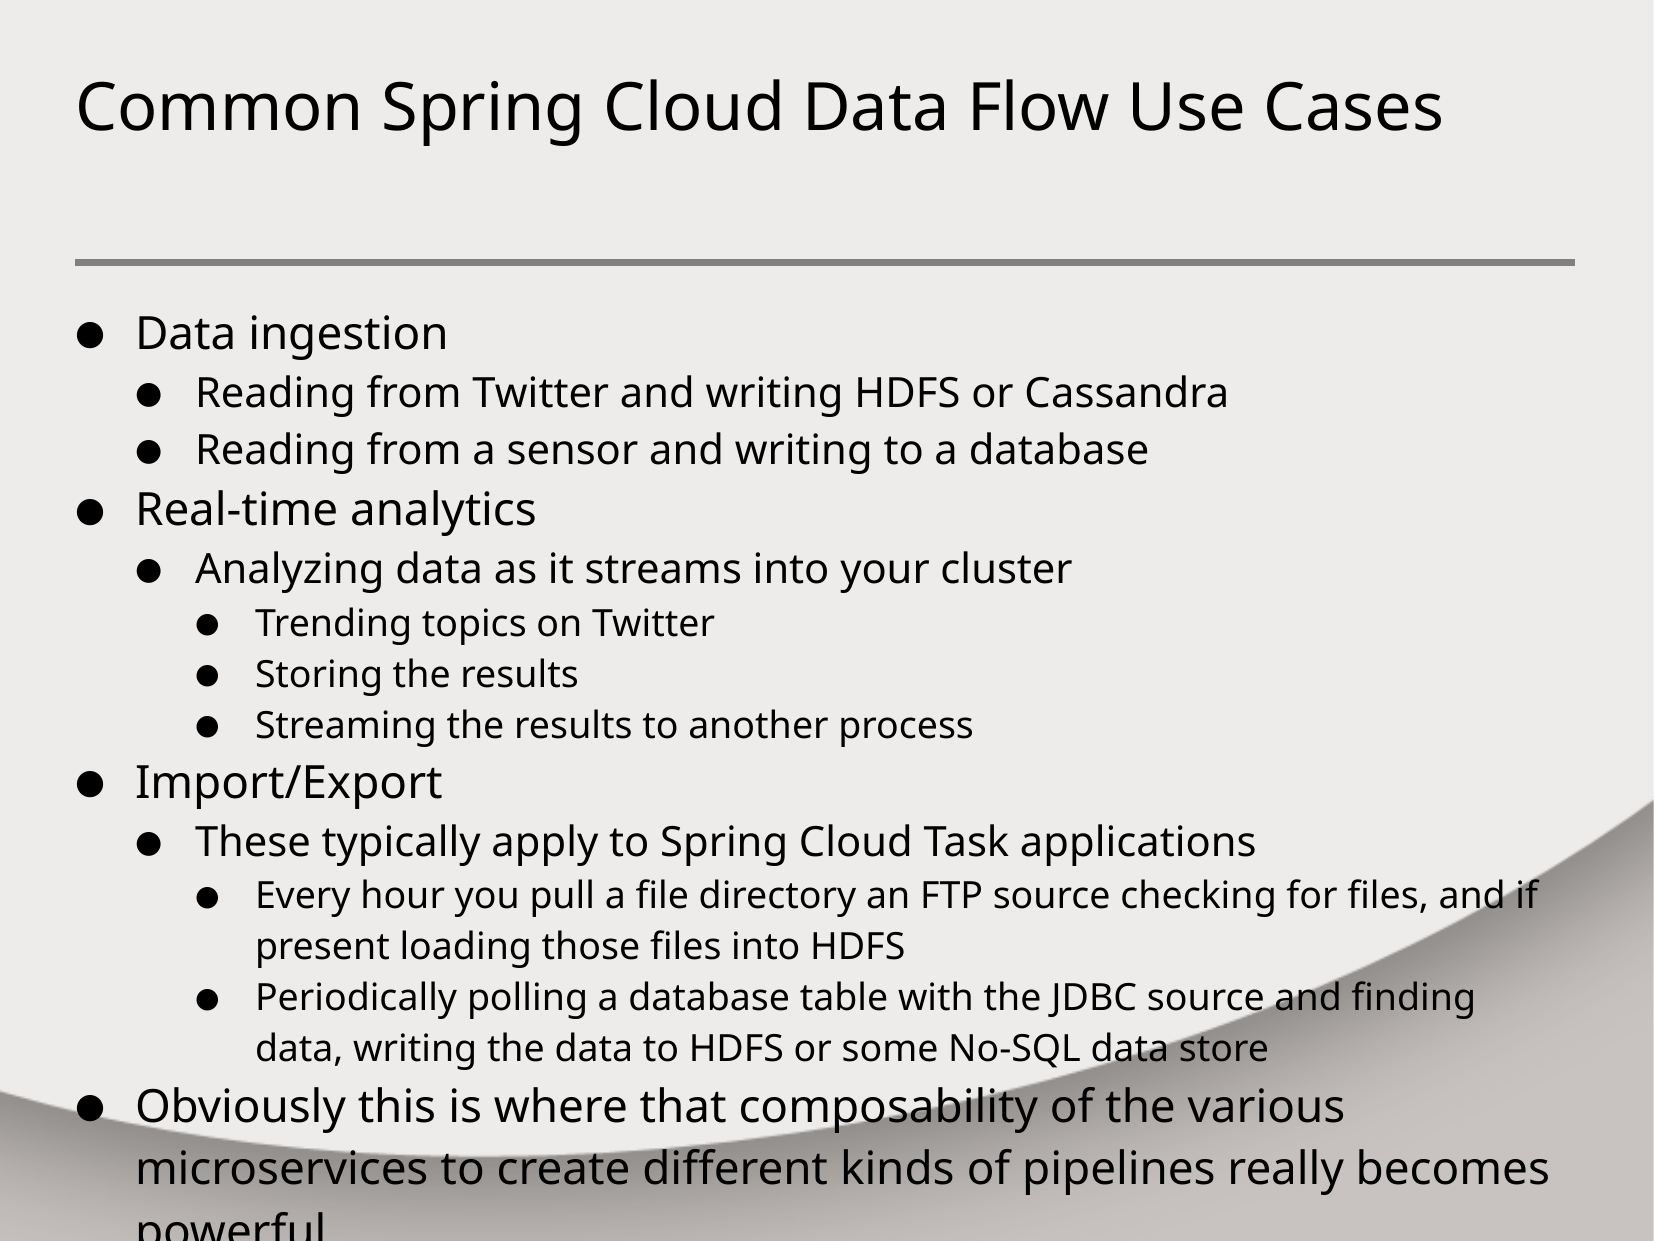

# Common Spring Cloud Data Flow Use Cases
Data ingestion
Reading from Twitter and writing HDFS or Cassandra
Reading from a sensor and writing to a database
Real-time analytics
Analyzing data as it streams into your cluster
Trending topics on Twitter
Storing the results
Streaming the results to another process
Import/Export
These typically apply to Spring Cloud Task applications
Every hour you pull a file directory an FTP source checking for files, and if present loading those files into HDFS
Periodically polling a database table with the JDBC source and finding data, writing the data to HDFS or some No-SQL data store
Obviously this is where that composability of the various microservices to create different kinds of pipelines really becomes powerful